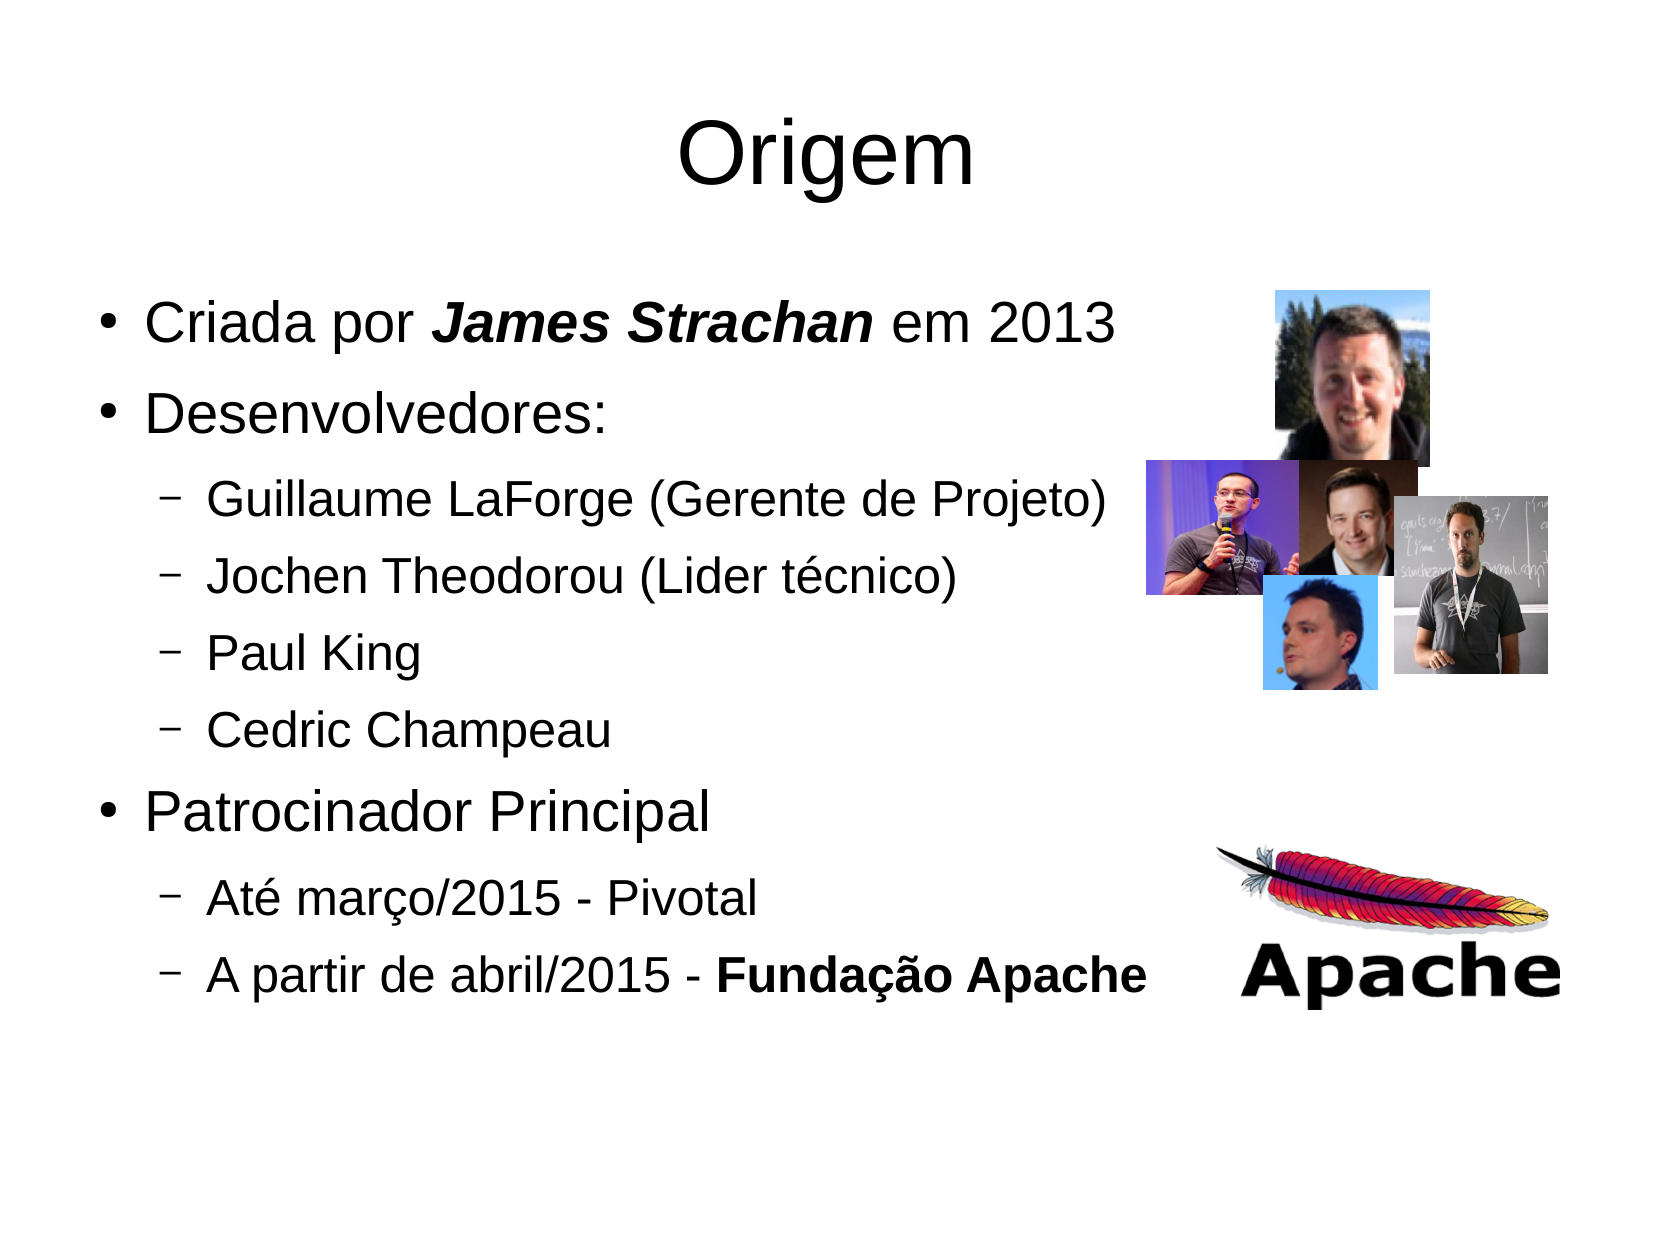

# Origem
Criada por James Strachan em 2013
Desenvolvedores:
Guillaume LaForge (Gerente de Projeto)
Jochen Theodorou (Lider técnico)
Paul King
Cedric Champeau
Patrocinador Principal
Até março/2015 - Pivotal
A partir de abril/2015 - Fundação Apache